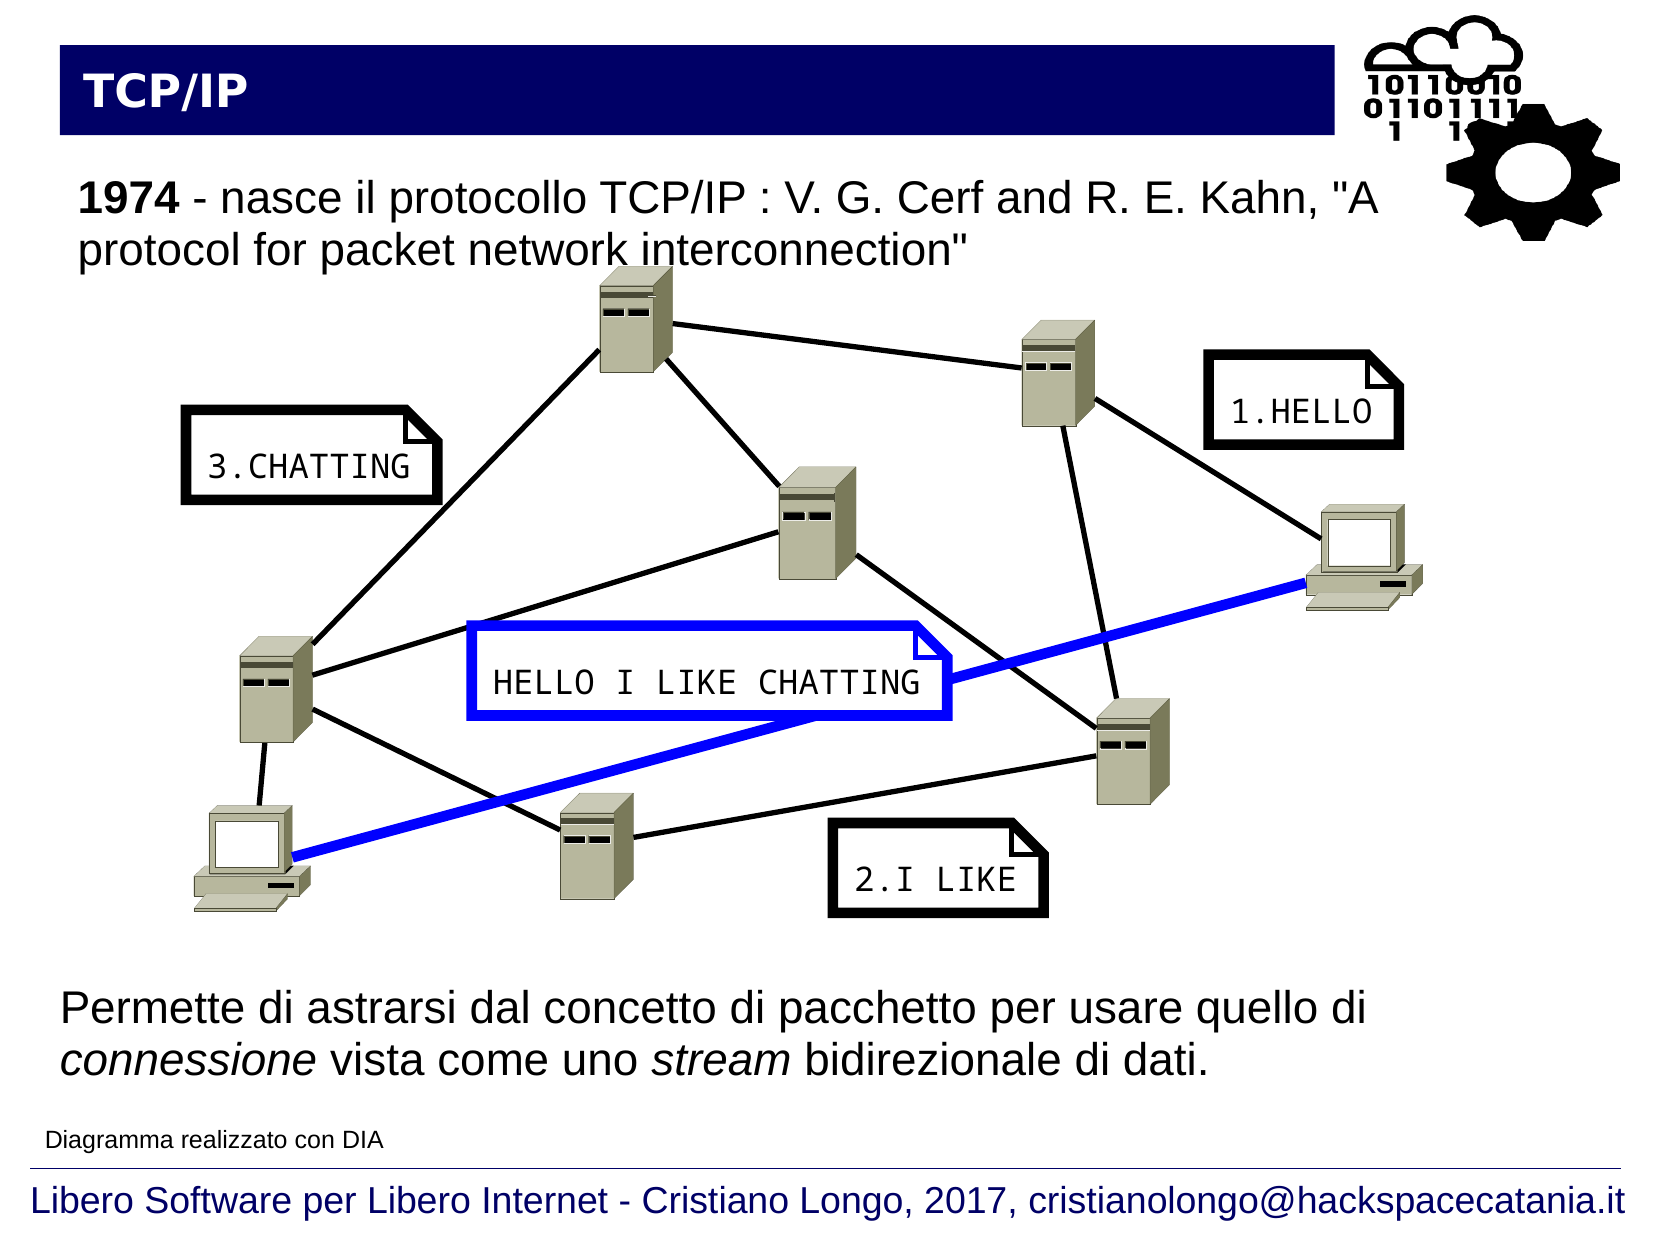

# TCP/IP
1974 - nasce il protocollo TCP/IP : V. G. Cerf and R. E. Kahn, "A protocol for packet network interconnection"
Permette di astrarsi dal concetto di pacchetto per usare quello di connessione vista come uno stream bidirezionale di dati.
Diagramma realizzato con DIA
Libero Software per Libero Internet - Cristiano Longo, 2017, cristianolongo@hackspacecatania.it